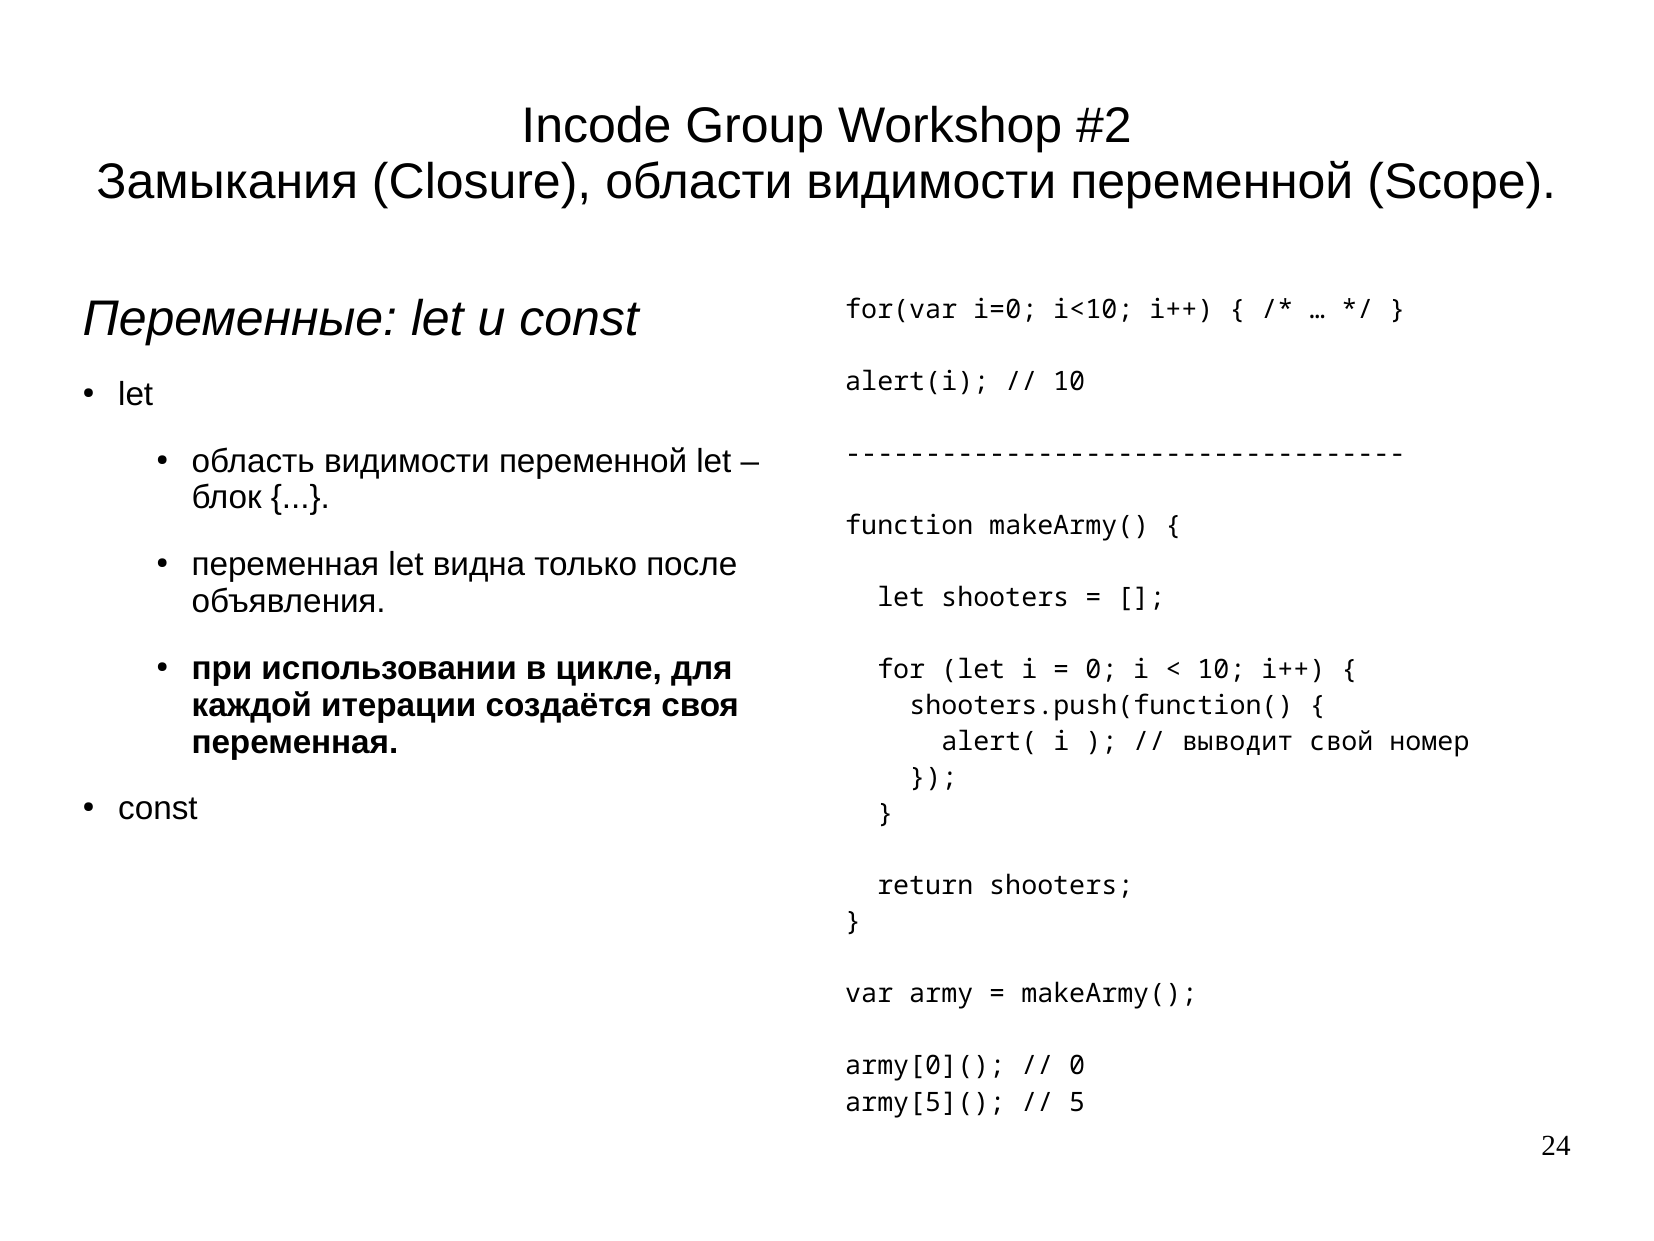

# Incode Group Workshop #2 Замыкания (Closure), области видимости переменной (Scope).
Переменные: let и const
let
oбласть видимости переменной let – блок {...}.
переменная let видна только после объявления.
при использовании в цикле, для каждой итерации создаётся своя переменная.
const
for(var i=0; i<10; i++) { /* … */ }
alert(i); // 10
-----------------------------------
function makeArmy() {
 let shooters = [];
 for (let i = 0; i < 10; i++) {
 shooters.push(function() {
 alert( i ); // выводит свой номер
 });
 }
 return shooters;
}
var army = makeArmy();
army[0](); // 0
army[5](); // 5
24